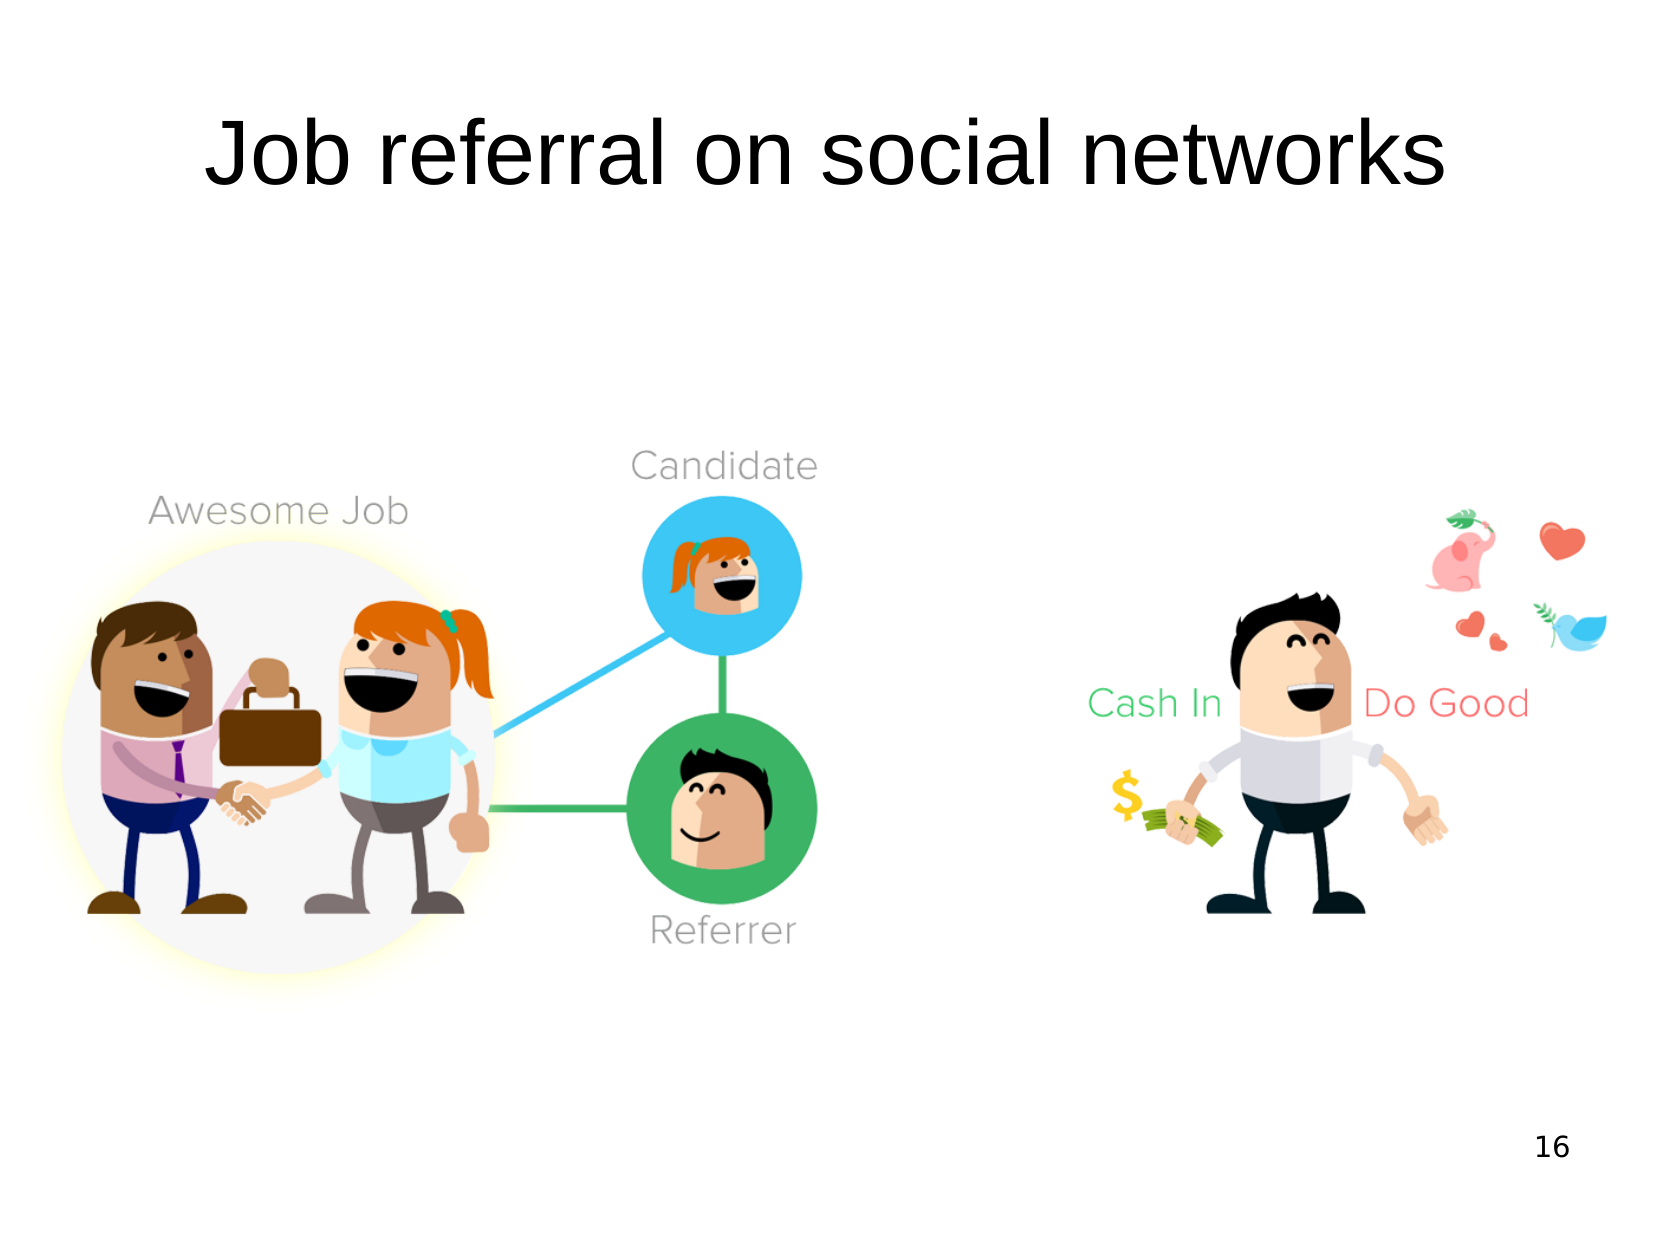

# Job referral on social networks
16